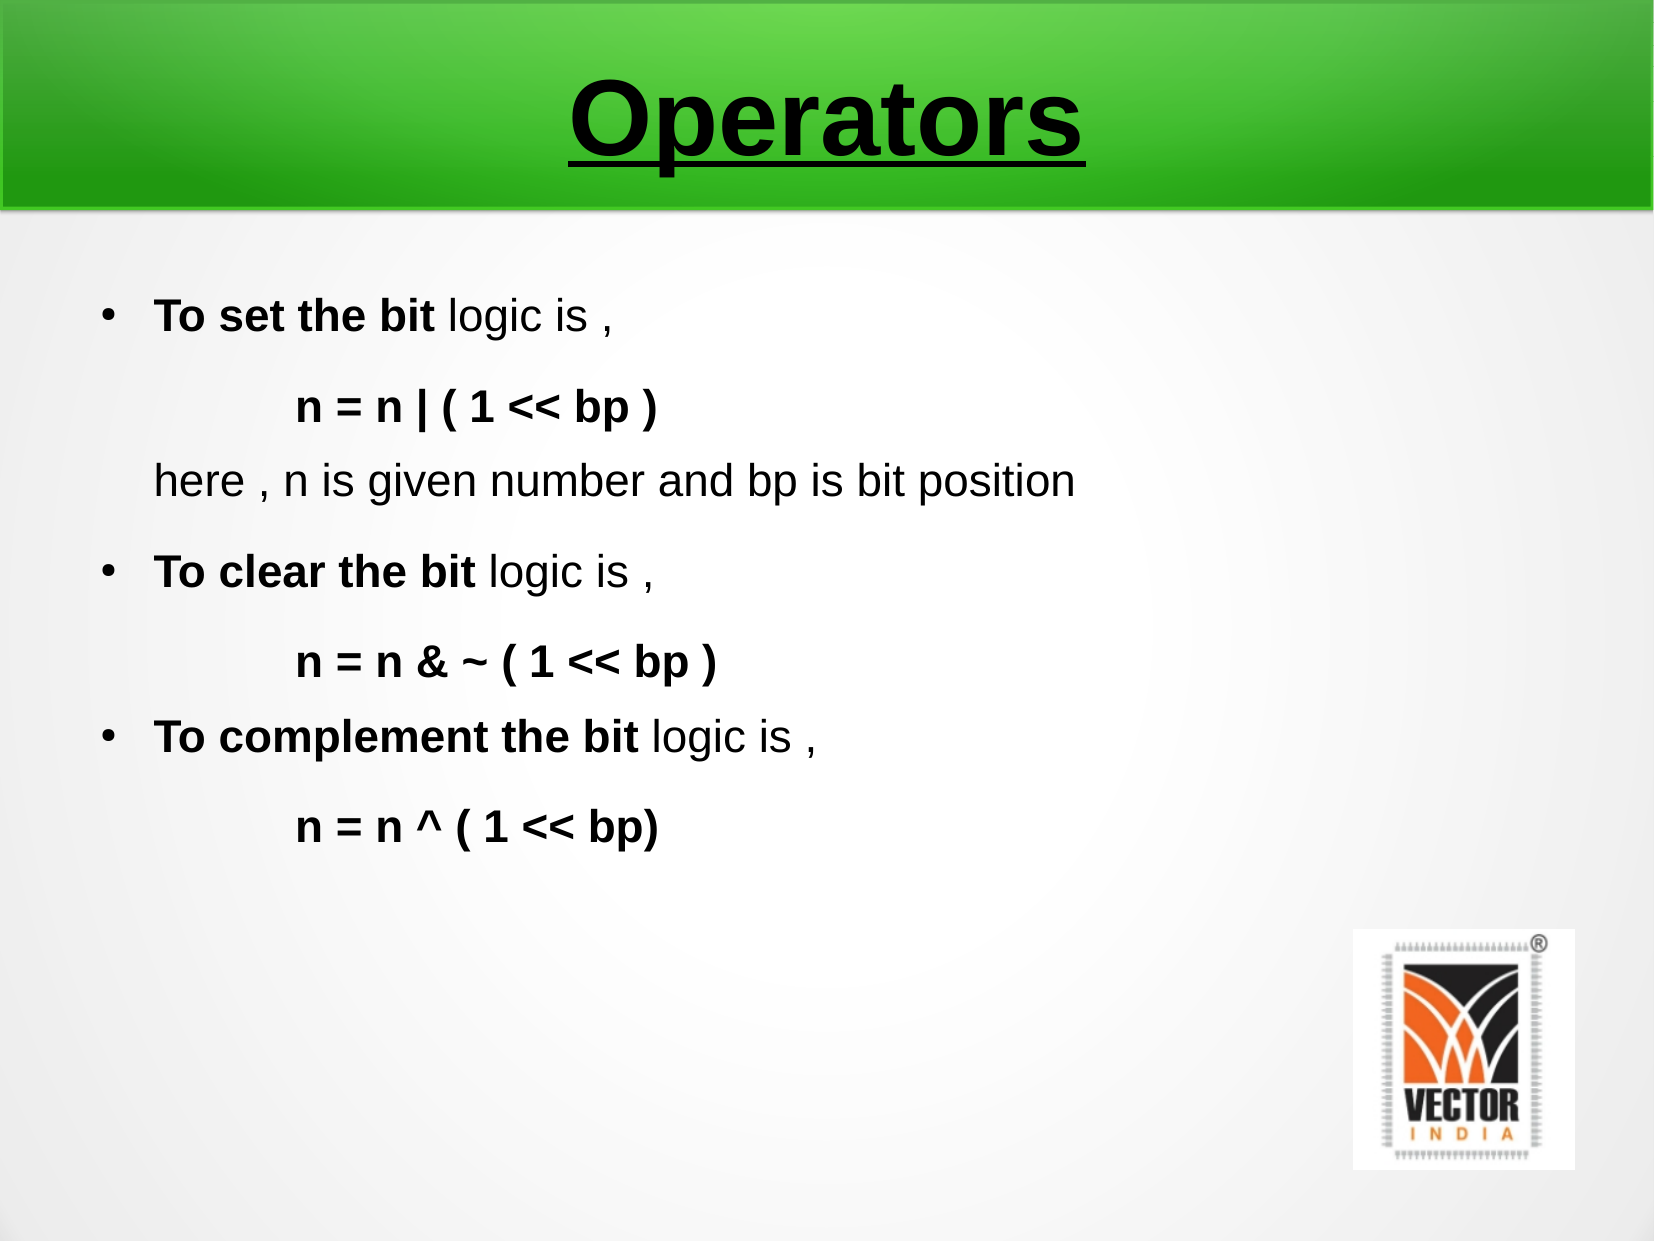

# Operators
To set the bit logic is ,
n = n | ( 1 << bp )
here , n is given number and bp is bit position
To clear the bit logic is ,
n = n & ~ ( 1 << bp )
To complement the bit logic is ,
n = n ^ ( 1 << bp)